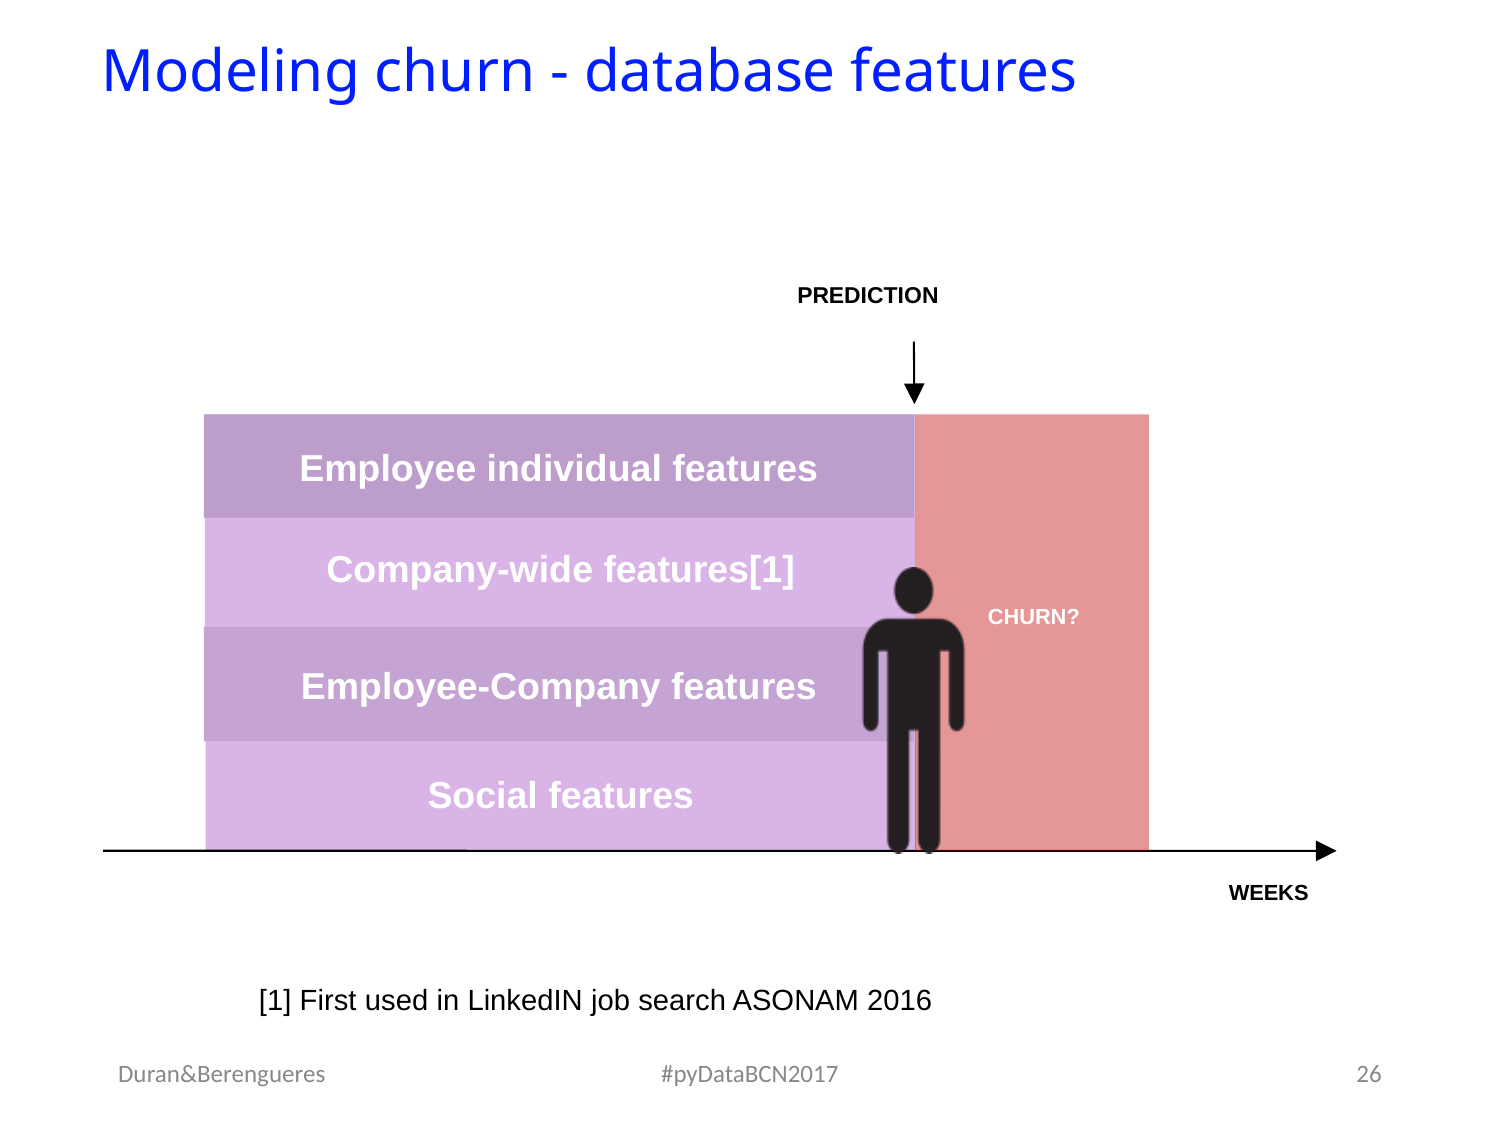

# Modeling churn - database features
PREDICTION
Employee individual features
Company-wide features[1]
CHURN?
Employee-Company features
Social features
WEEKS
[1] First used in LinkedIN job search ASONAM 2016
Duran&Berengueres
#pyDataBCN2017